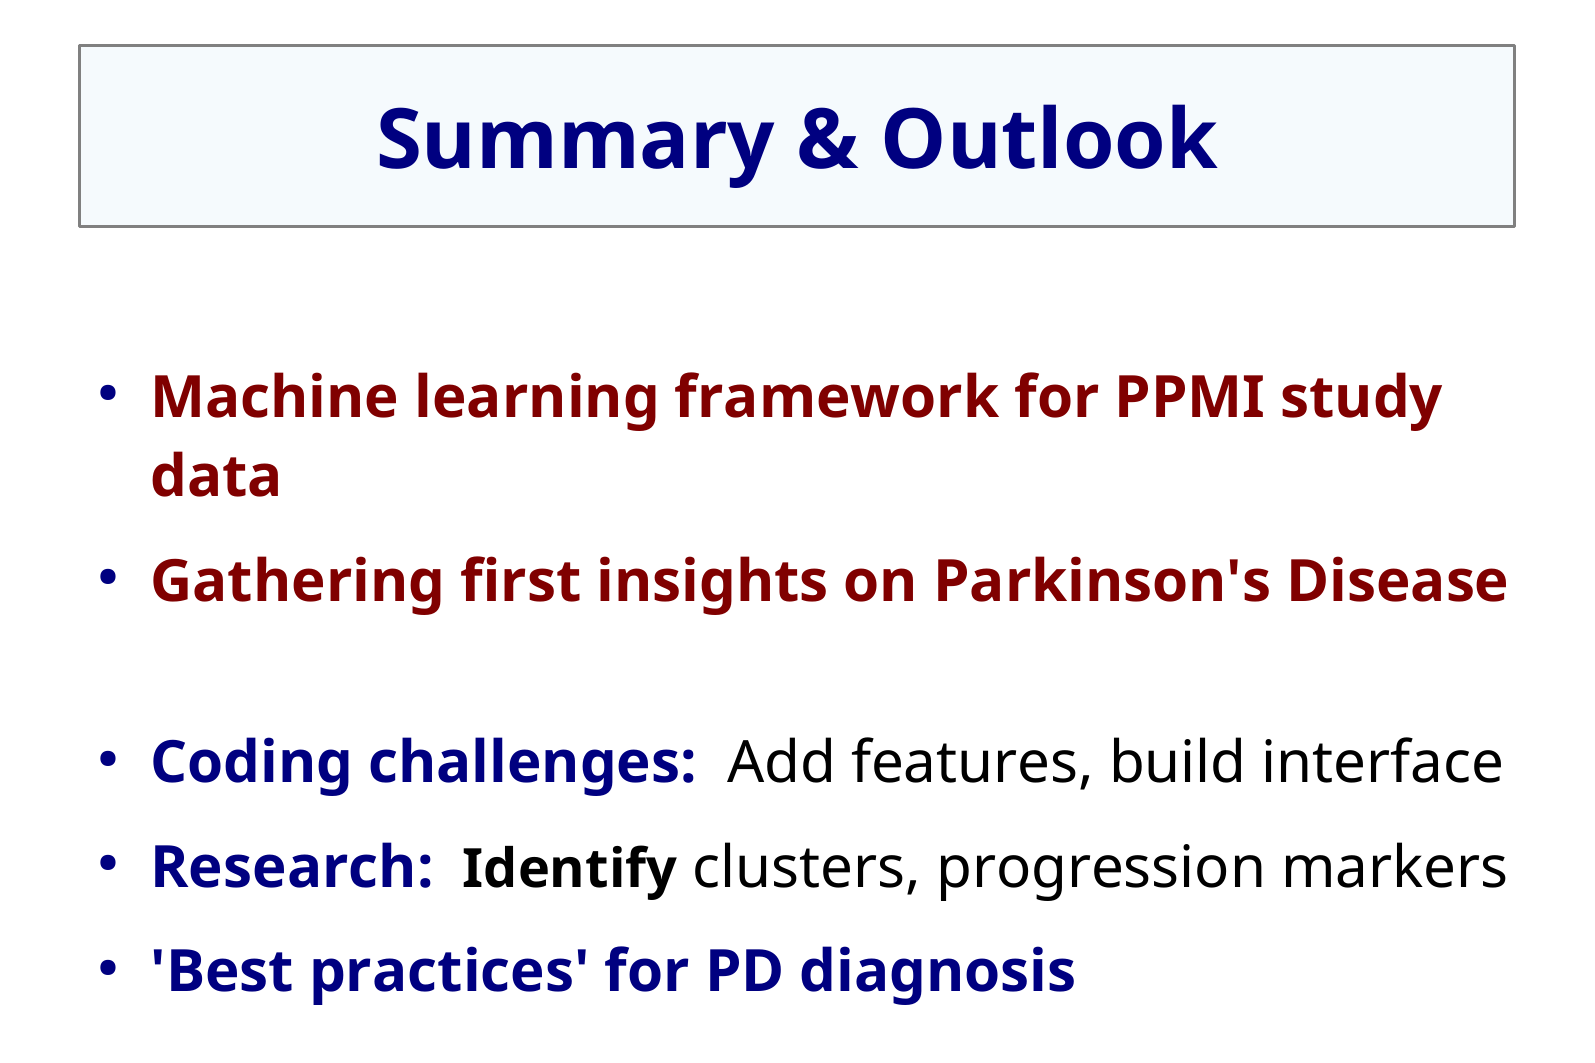

# Summary & Outlook
Machine learning framework for PPMI study data
Gathering first insights on Parkinson's Disease
Coding challenges: Add features, build interface
Research: Identify clusters, progression markers
'Best practices' for PD diagnosis